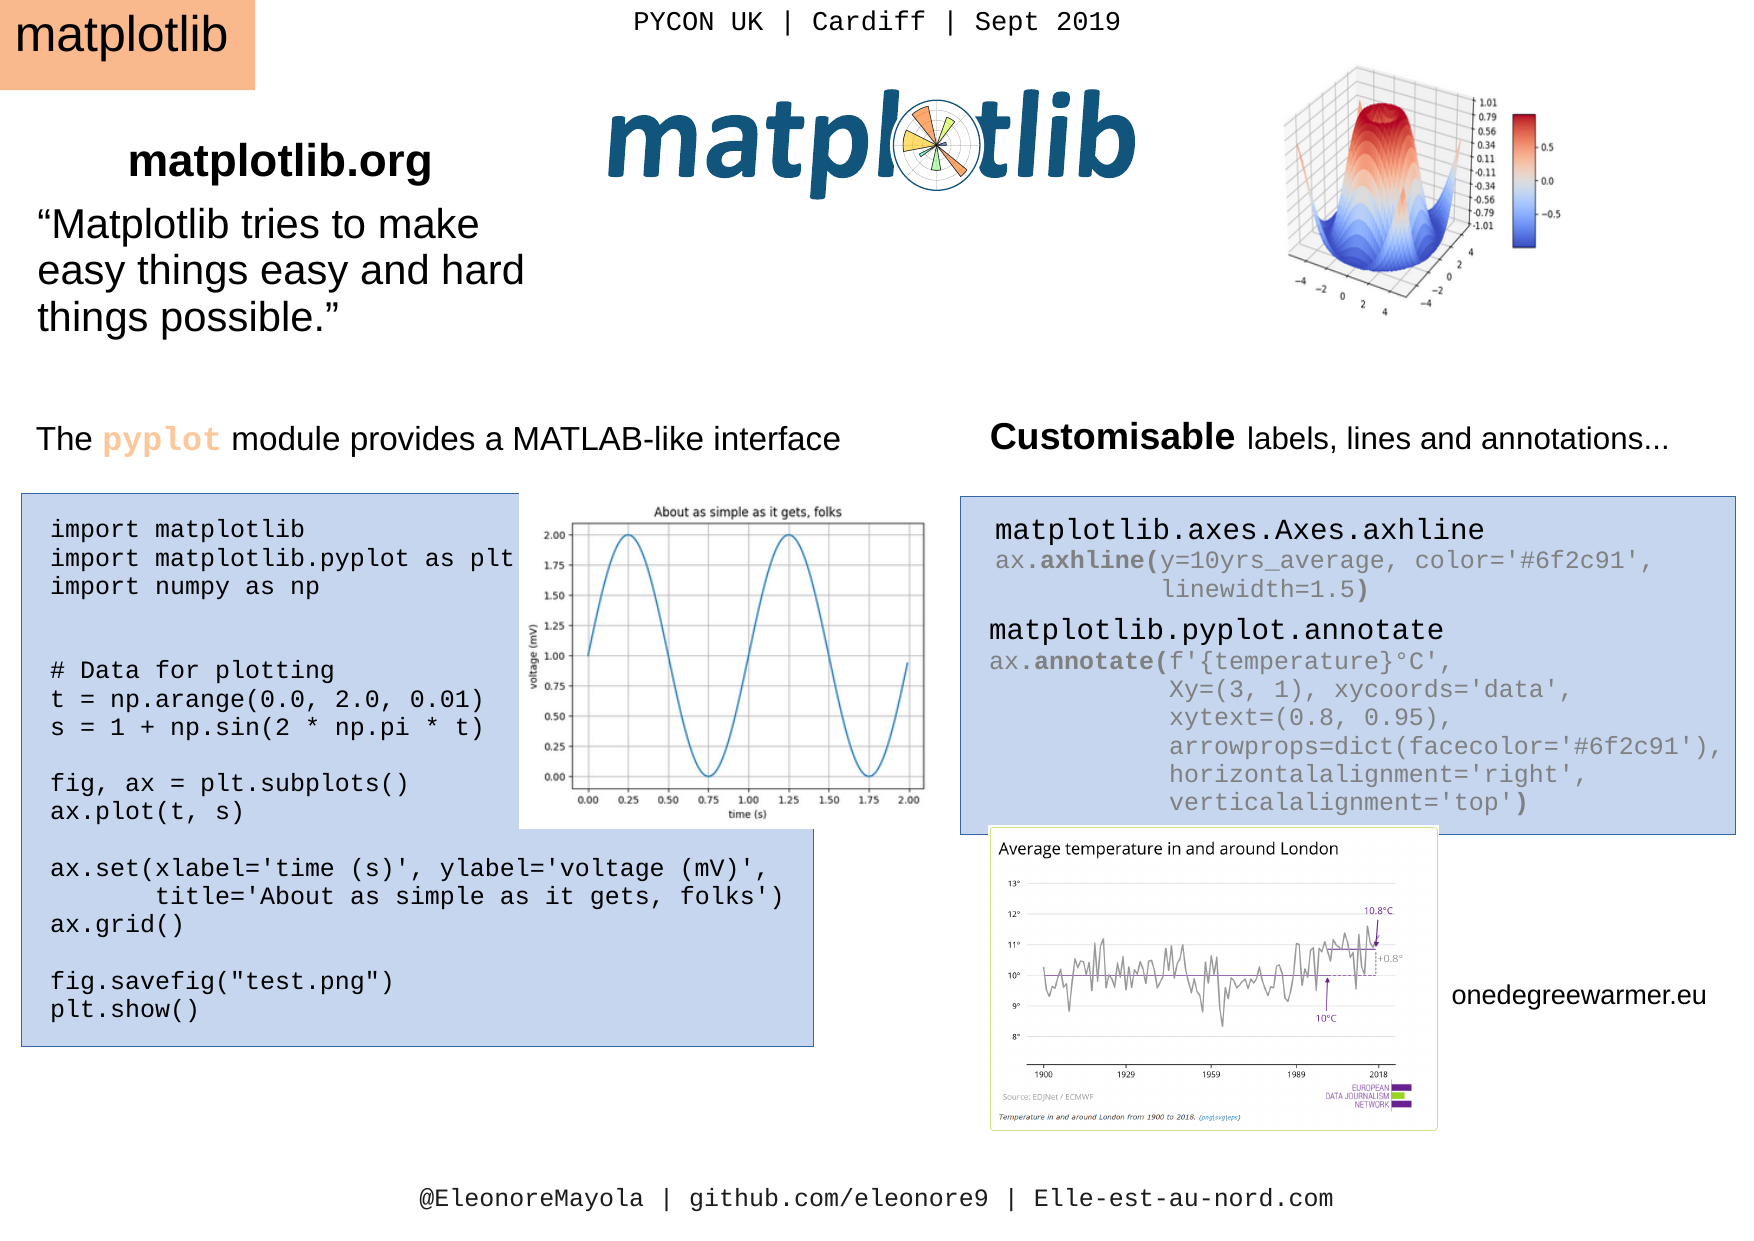

matplotlib
PYCON UK | Cardiff | Sept 2019
matplotlib.org
“Matplotlib tries to make easy things easy and hard things possible.”
Customisable labels, lines and annotations...
The pyplot module provides a MATLAB-like interface
matplotlib.axes.Axes.axhline
ax.axhline(y=10yrs_average, color='#6f2c91',
 linewidth=1.5)
import matplotlib
import matplotlib.pyplot as plt
import numpy as np
# Data for plotting
t = np.arange(0.0, 2.0, 0.01)
s = 1 + np.sin(2 * np.pi * t)
fig, ax = plt.subplots()
ax.plot(t, s)
ax.set(xlabel='time (s)', ylabel='voltage (mV)',
 title='About as simple as it gets, folks')
ax.grid()
fig.savefig("test.png")
plt.show()
matplotlib.pyplot.annotate
ax.annotate(f'{temperature}°C',
 Xy=(3, 1), xycoords='data',
 xytext=(0.8, 0.95),
 arrowprops=dict(facecolor='#6f2c91'),
 horizontalalignment='right',
 verticalalignment='top')
onedegreewarmer.eu
@EleonoreMayola | github.com/eleonore9 | Elle-est-au-nord.com